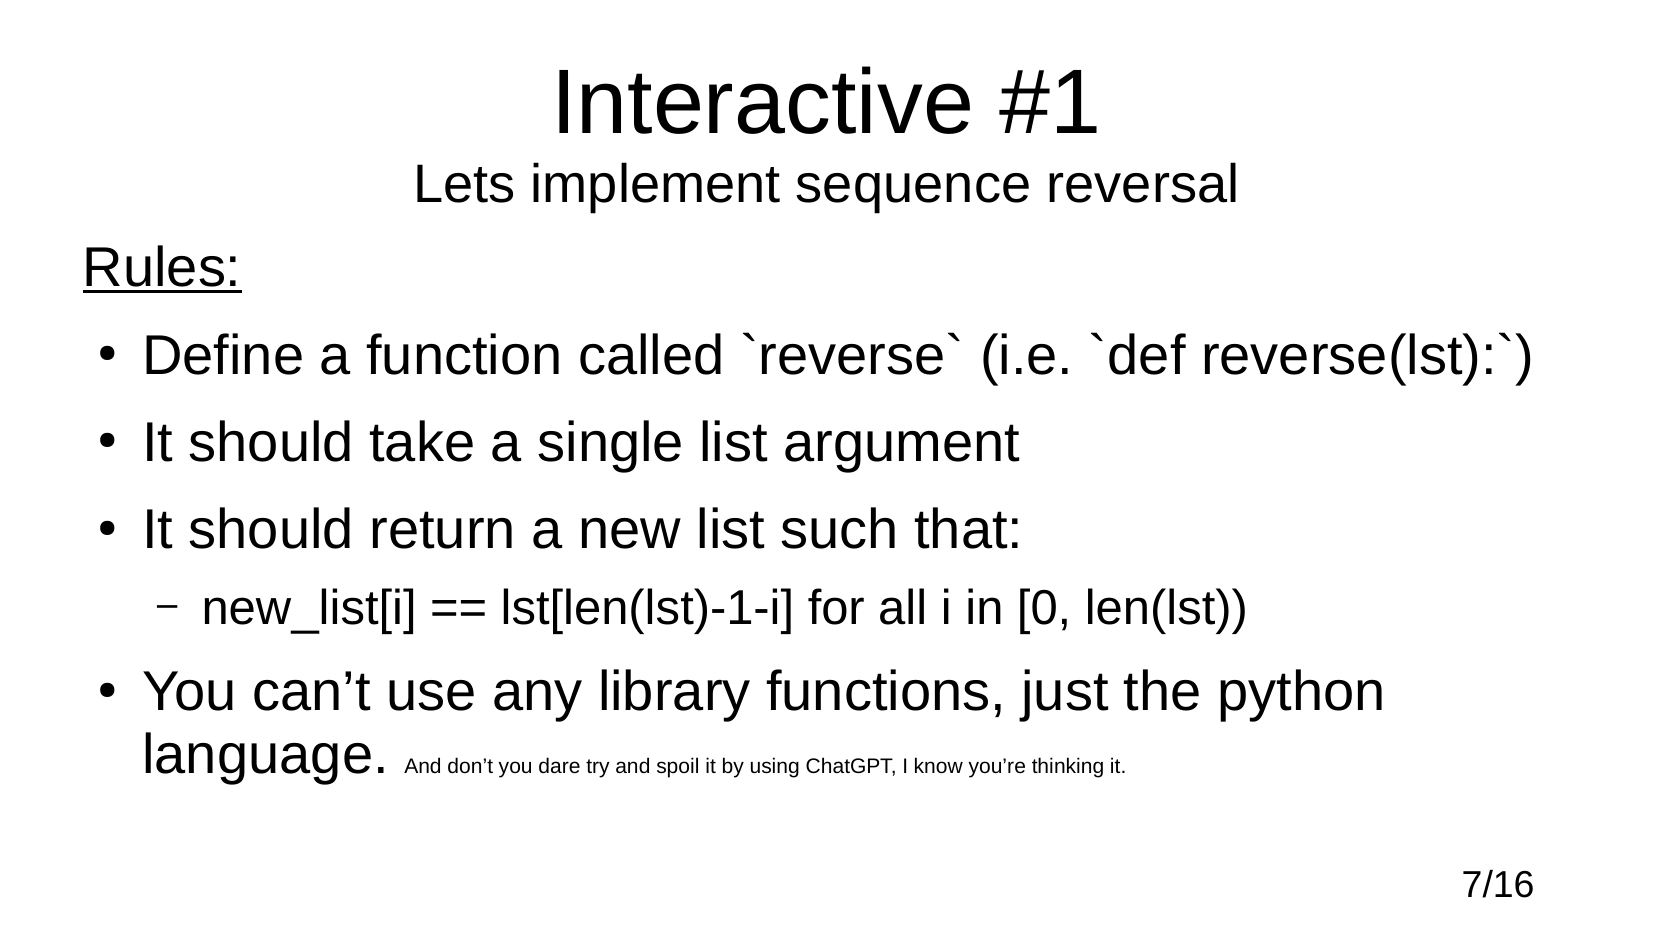

# Interactive #1 Lets implement sequence reversal
Rules:
Define a function called `reverse` (i.e. `def reverse(lst):`)
It should take a single list argument
It should return a new list such that:
new_list[i] == lst[len(lst)-1-i] for all i in [0, len(lst))
You can’t use any library functions, just the python language. And don’t you dare try and spoil it by using ChatGPT, I know you’re thinking it.